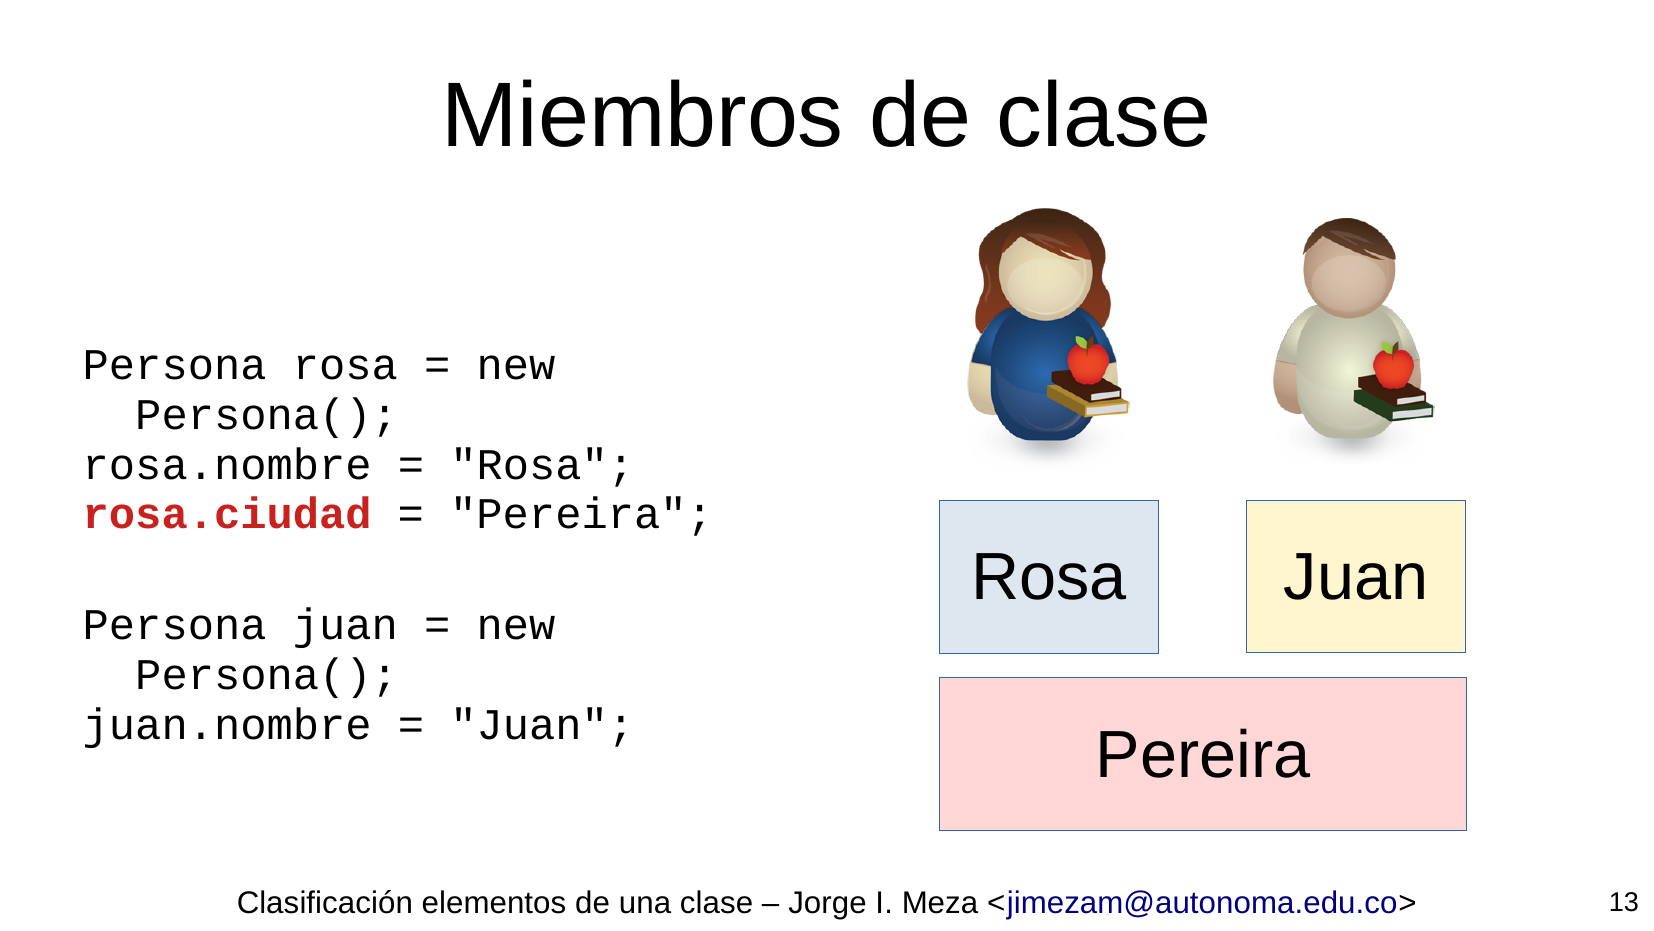

# Miembros de clase
Persona rosa = new 		 Persona();
rosa.nombre = "Rosa";
rosa.ciudad = "Pereira";
Persona juan = new Persona();
juan.nombre = "Juan";
Rosa
Juan
Pereira